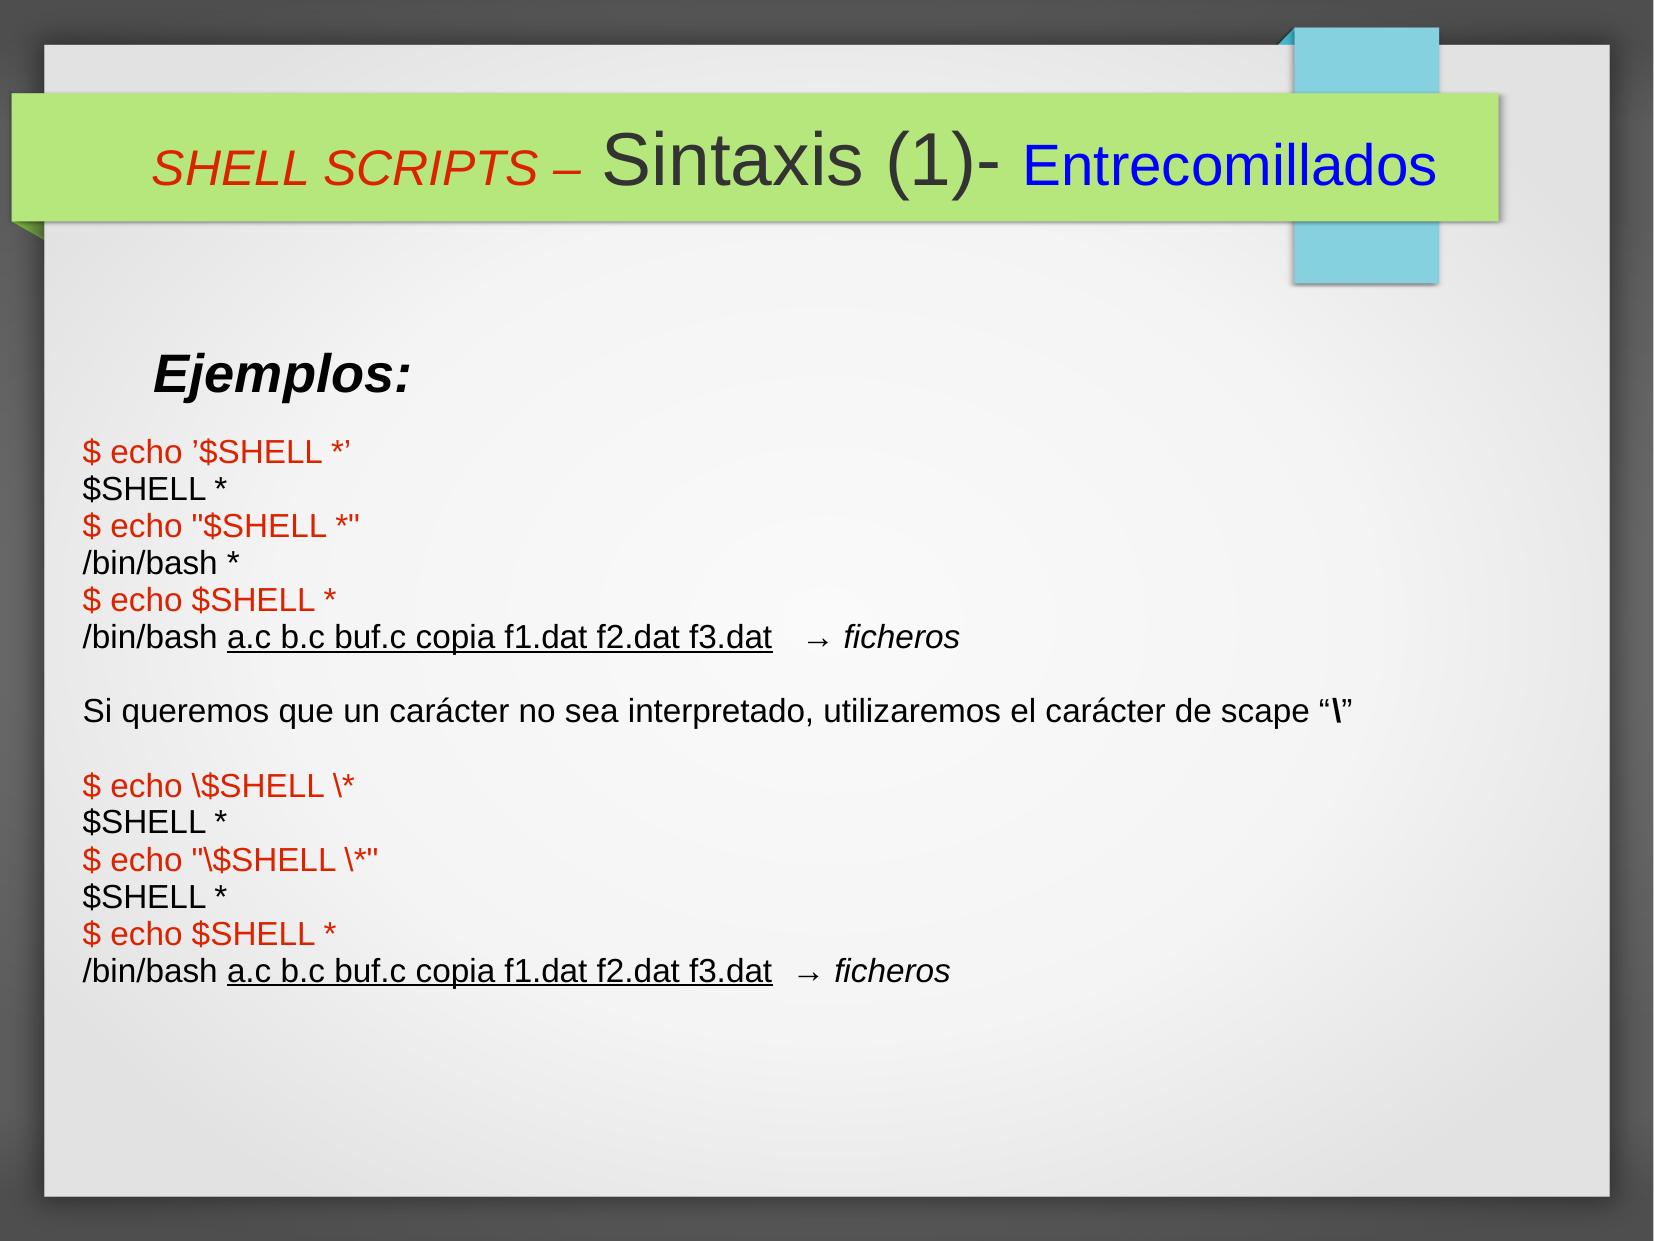

# SHELL SCRIPTS – Sintaxis (1)- Entrecomillados
Ejemplos:
$ echo ’$SHELL *’
$SHELL *
$ echo "$SHELL *"
/bin/bash *
$ echo $SHELL *
/bin/bash a.c b.c buf.c copia f1.dat f2.dat f3.dat → ficheros
Si queremos que un carácter no sea interpretado, utilizaremos el carácter de scape “\”
$ echo \$SHELL \*
$SHELL *
$ echo "\$SHELL \*"
$SHELL *
$ echo $SHELL *
/bin/bash a.c b.c buf.c copia f1.dat f2.dat f3.dat → ficheros